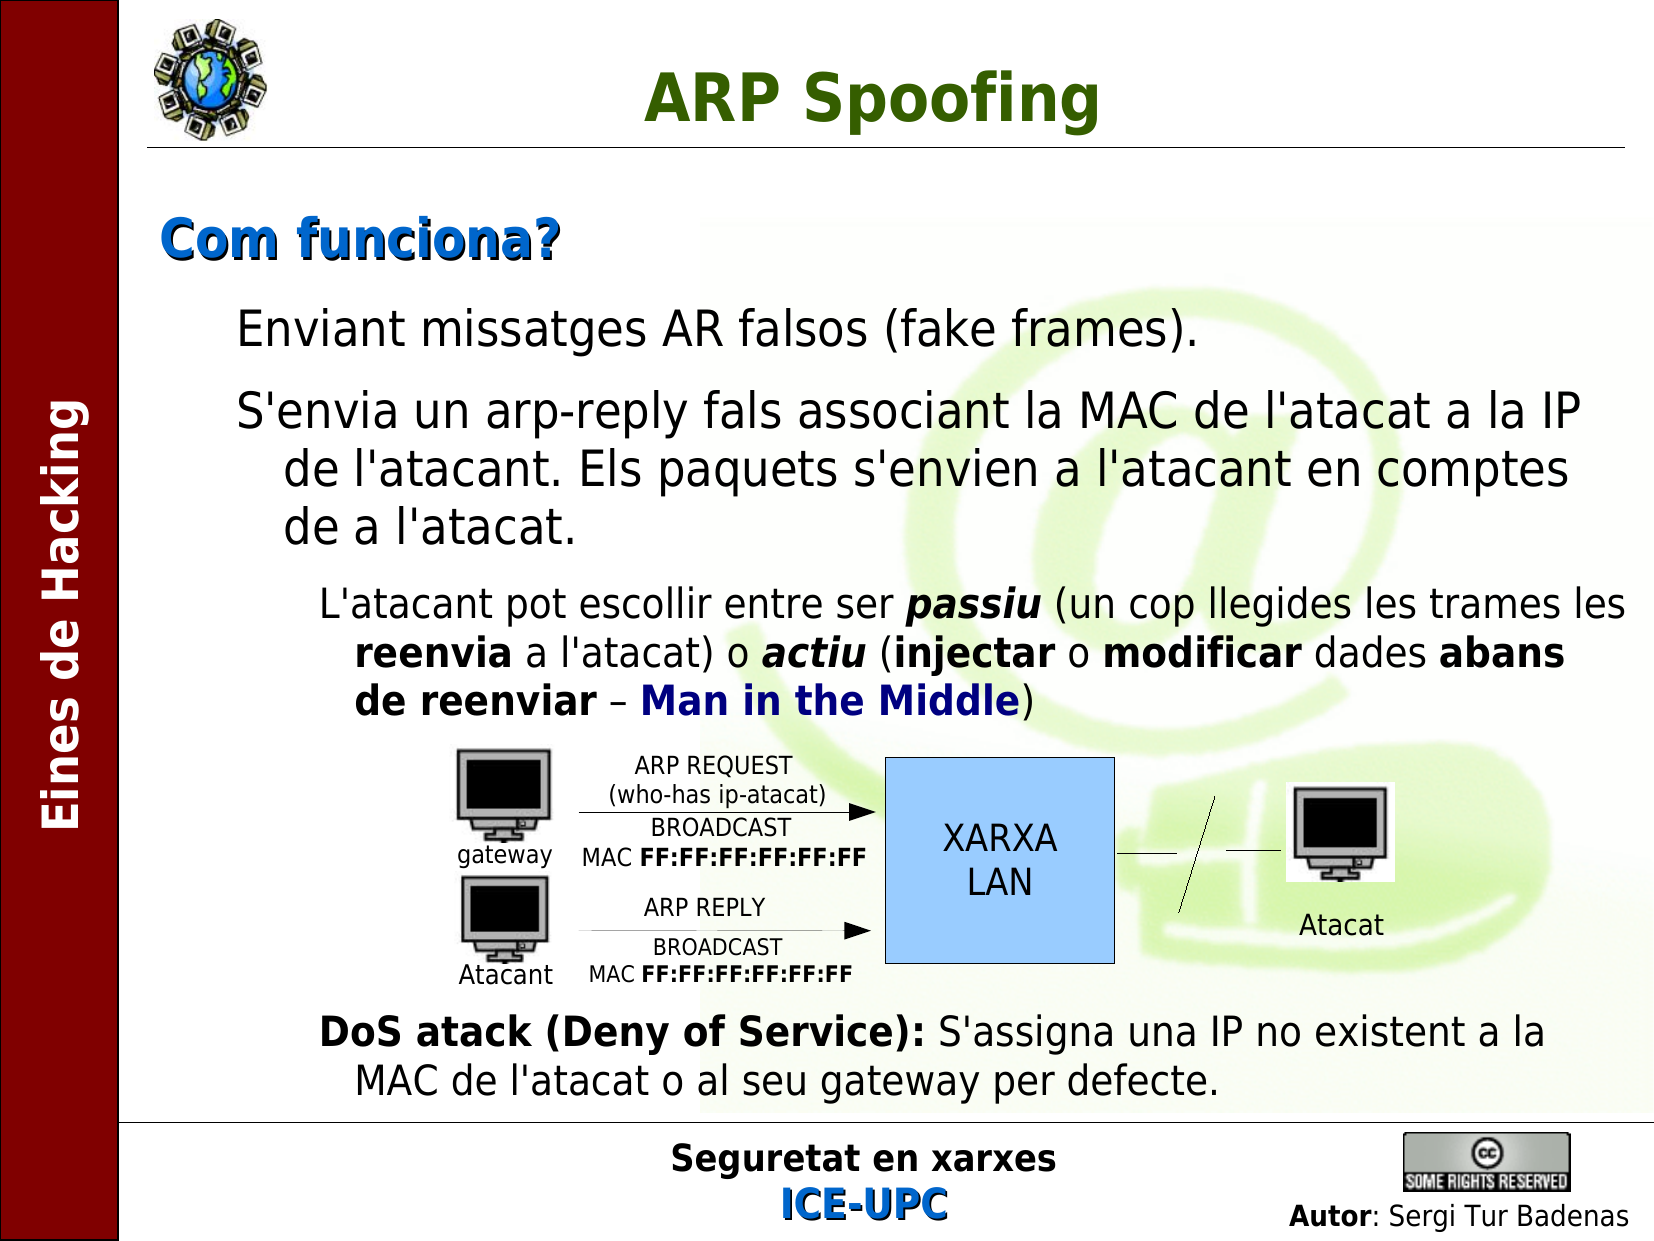

# ARP Spoofing
Com funciona?
Enviant missatges AR falsos (fake frames).
S'envia un arp-reply fals associant la MAC de l'atacat a la IP de l'atacant. Els paquets s'envien a l'atacant en comptes de a l'atacat.
L'atacant pot escollir entre ser passiu (un cop llegides les trames les reenvia a l'atacat) o actiu (injectar o modificar dades abans de reenviar – Man in the Middle)
DoS atack (Deny of Service): S'assigna una IP no existent a la MAC de l'atacat o al seu gateway per defecte.
ARP REQUEST
(who-has ip-atacat)
XARXA
LAN
Atacat
BROADCAST
MAC FF:FF:FF:FF:FF:FF
gateway
ARP REPLY
BROADCAST
MAC FF:FF:FF:FF:FF:FF
Atacant